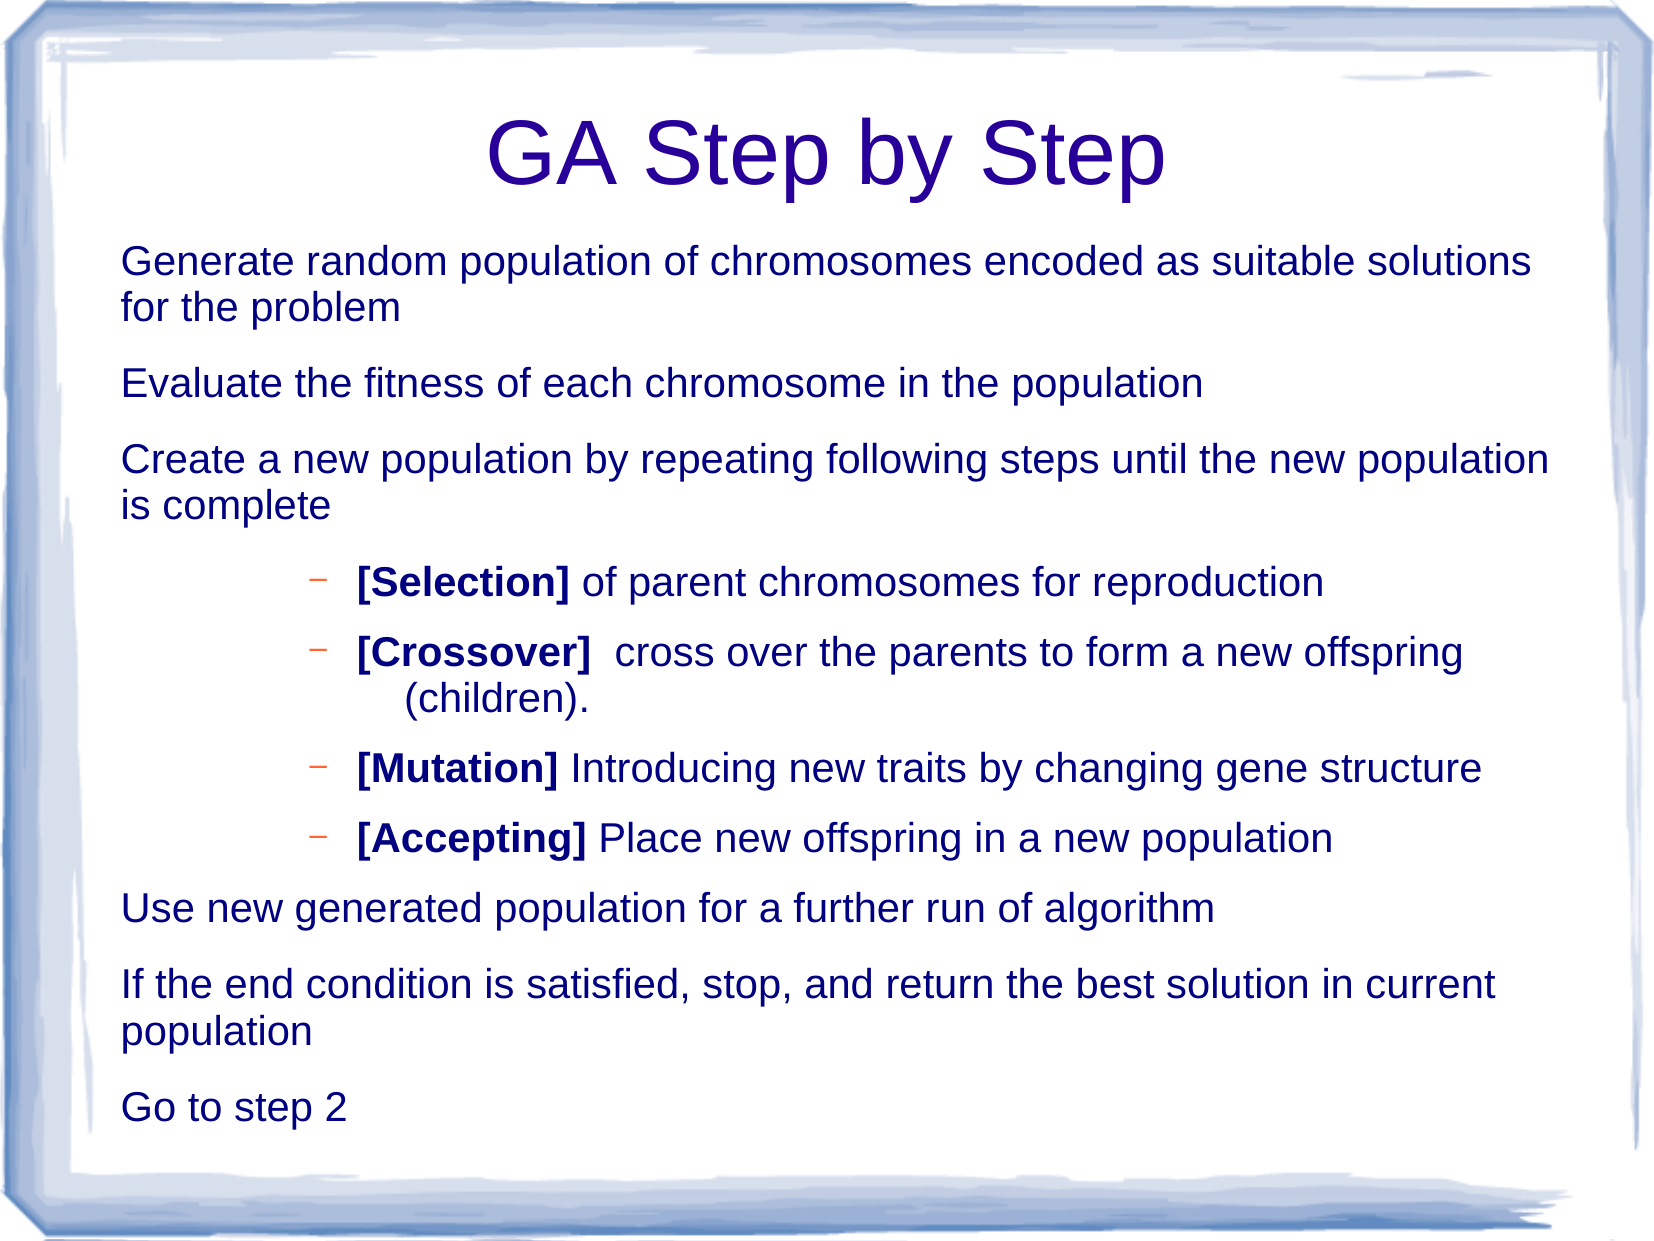

# GA Step by Step
Generate random population of chromosomes encoded as suitable solutions for the problem
Evaluate the fitness of each chromosome in the population
Create a new population by repeating following steps until the new population is complete
[Selection] of parent chromosomes for reproduction
[Crossover] cross over the parents to form a new offspring (children).
[Mutation] Introducing new traits by changing gene structure
[Accepting] Place new offspring in a new population
Use new generated population for a further run of algorithm
If the end condition is satisfied, stop, and return the best solution in current population
Go to step 2